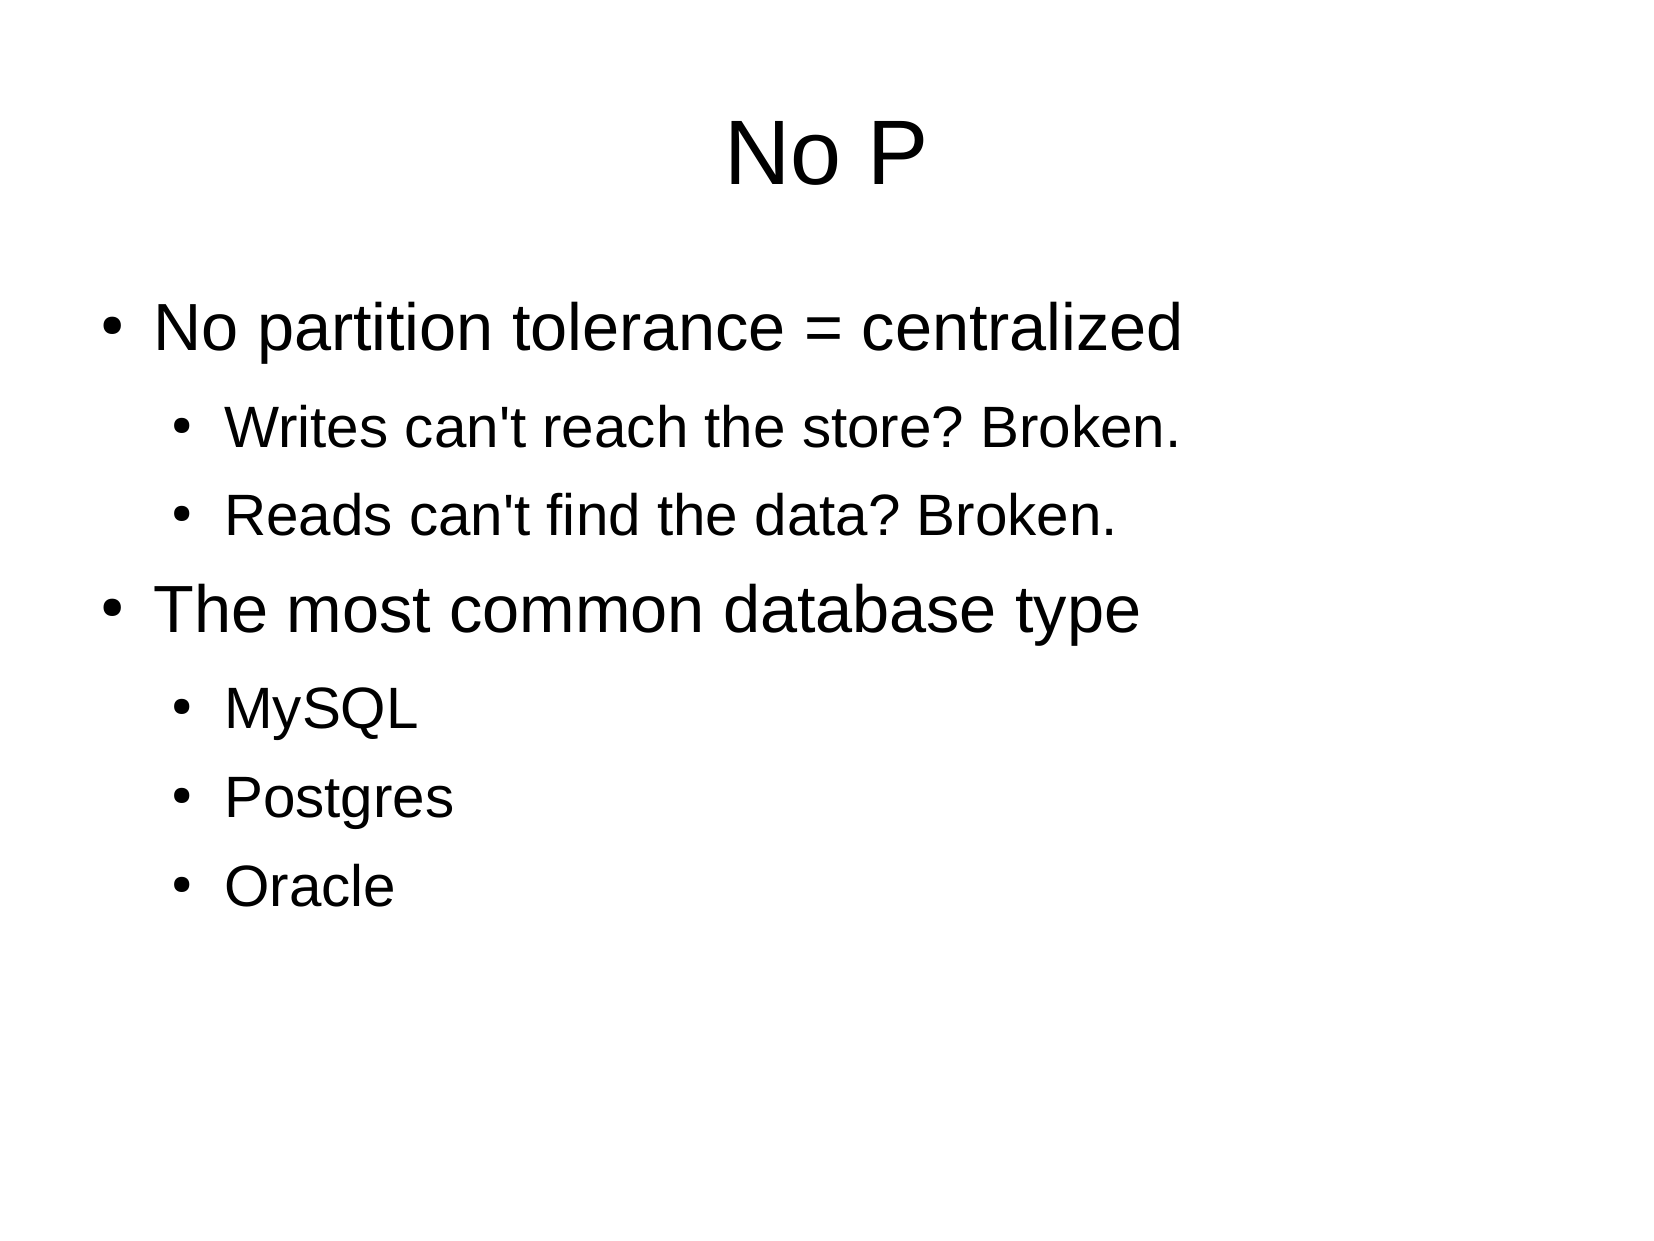

# No P
No partition tolerance = centralized
Writes can't reach the store? Broken.
Reads can't find the data? Broken.
The most common database type
MySQL
Postgres
Oracle